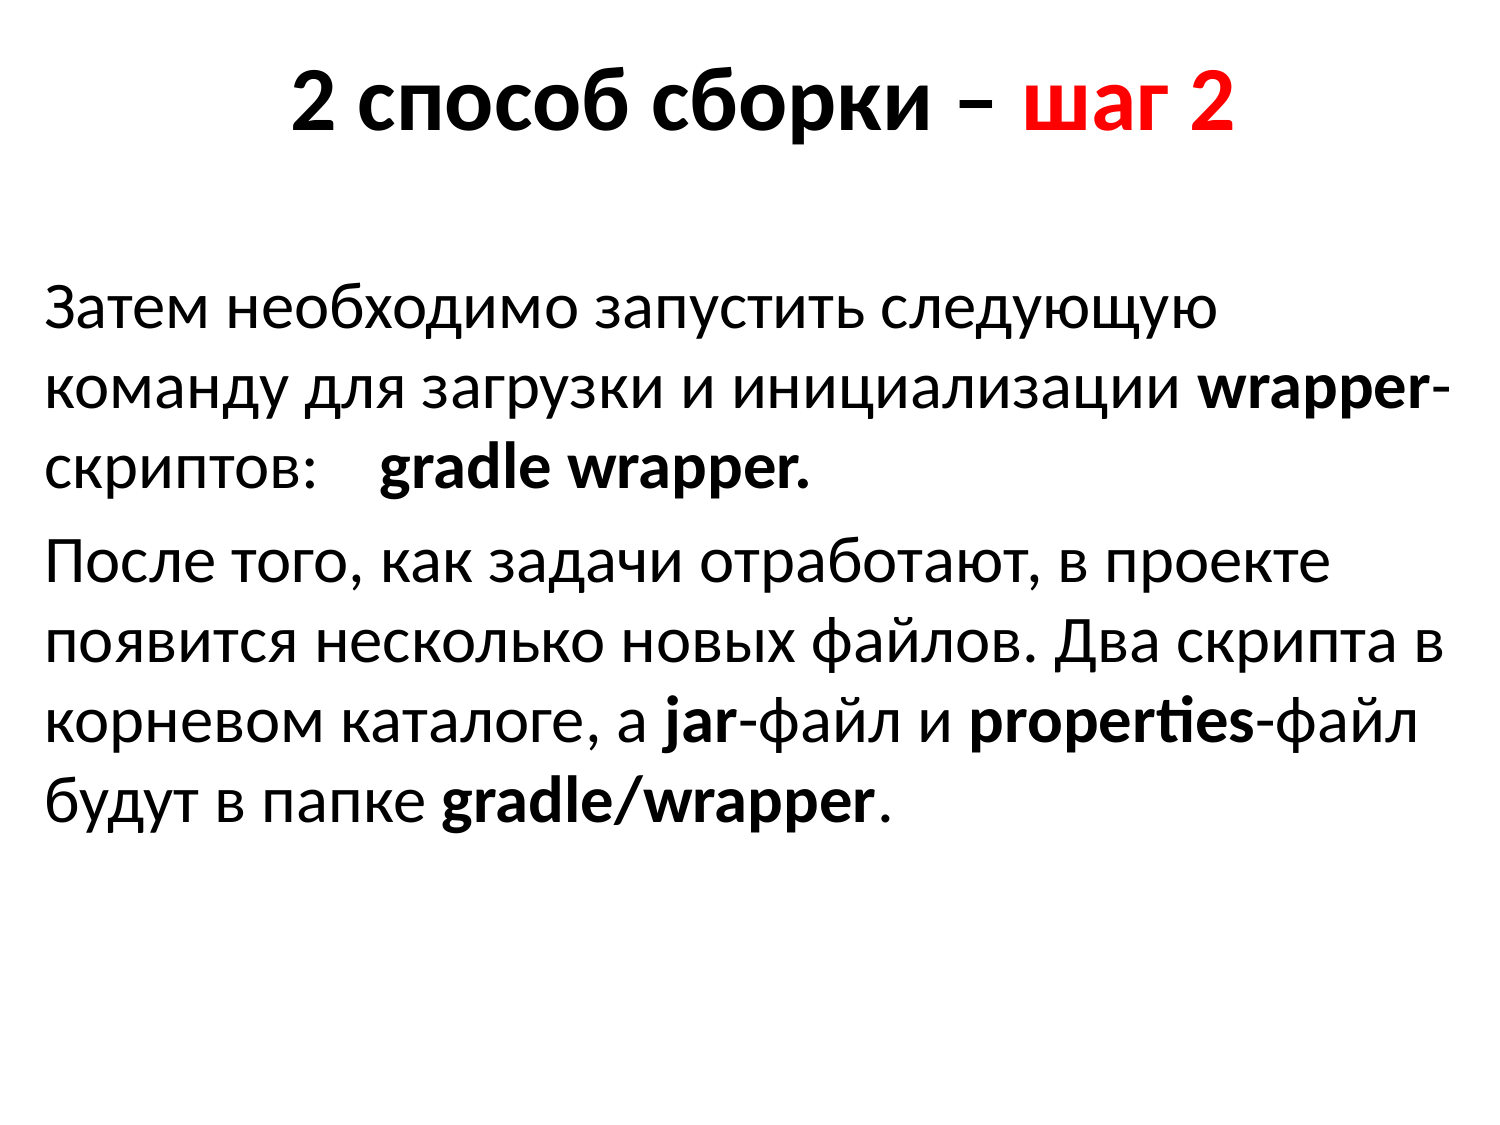

# 2 способ сборки – шаг 2
Затем необходимо запустить следующую команду для загрузки и инициализации wrapper-скриптов: gradle wrapper.
После того, как задачи отработают, в проекте появится несколько новых файлов. Два скрипта в корневом каталоге, а jar-файл и properties-файл будут в папке gradle/wrapper.